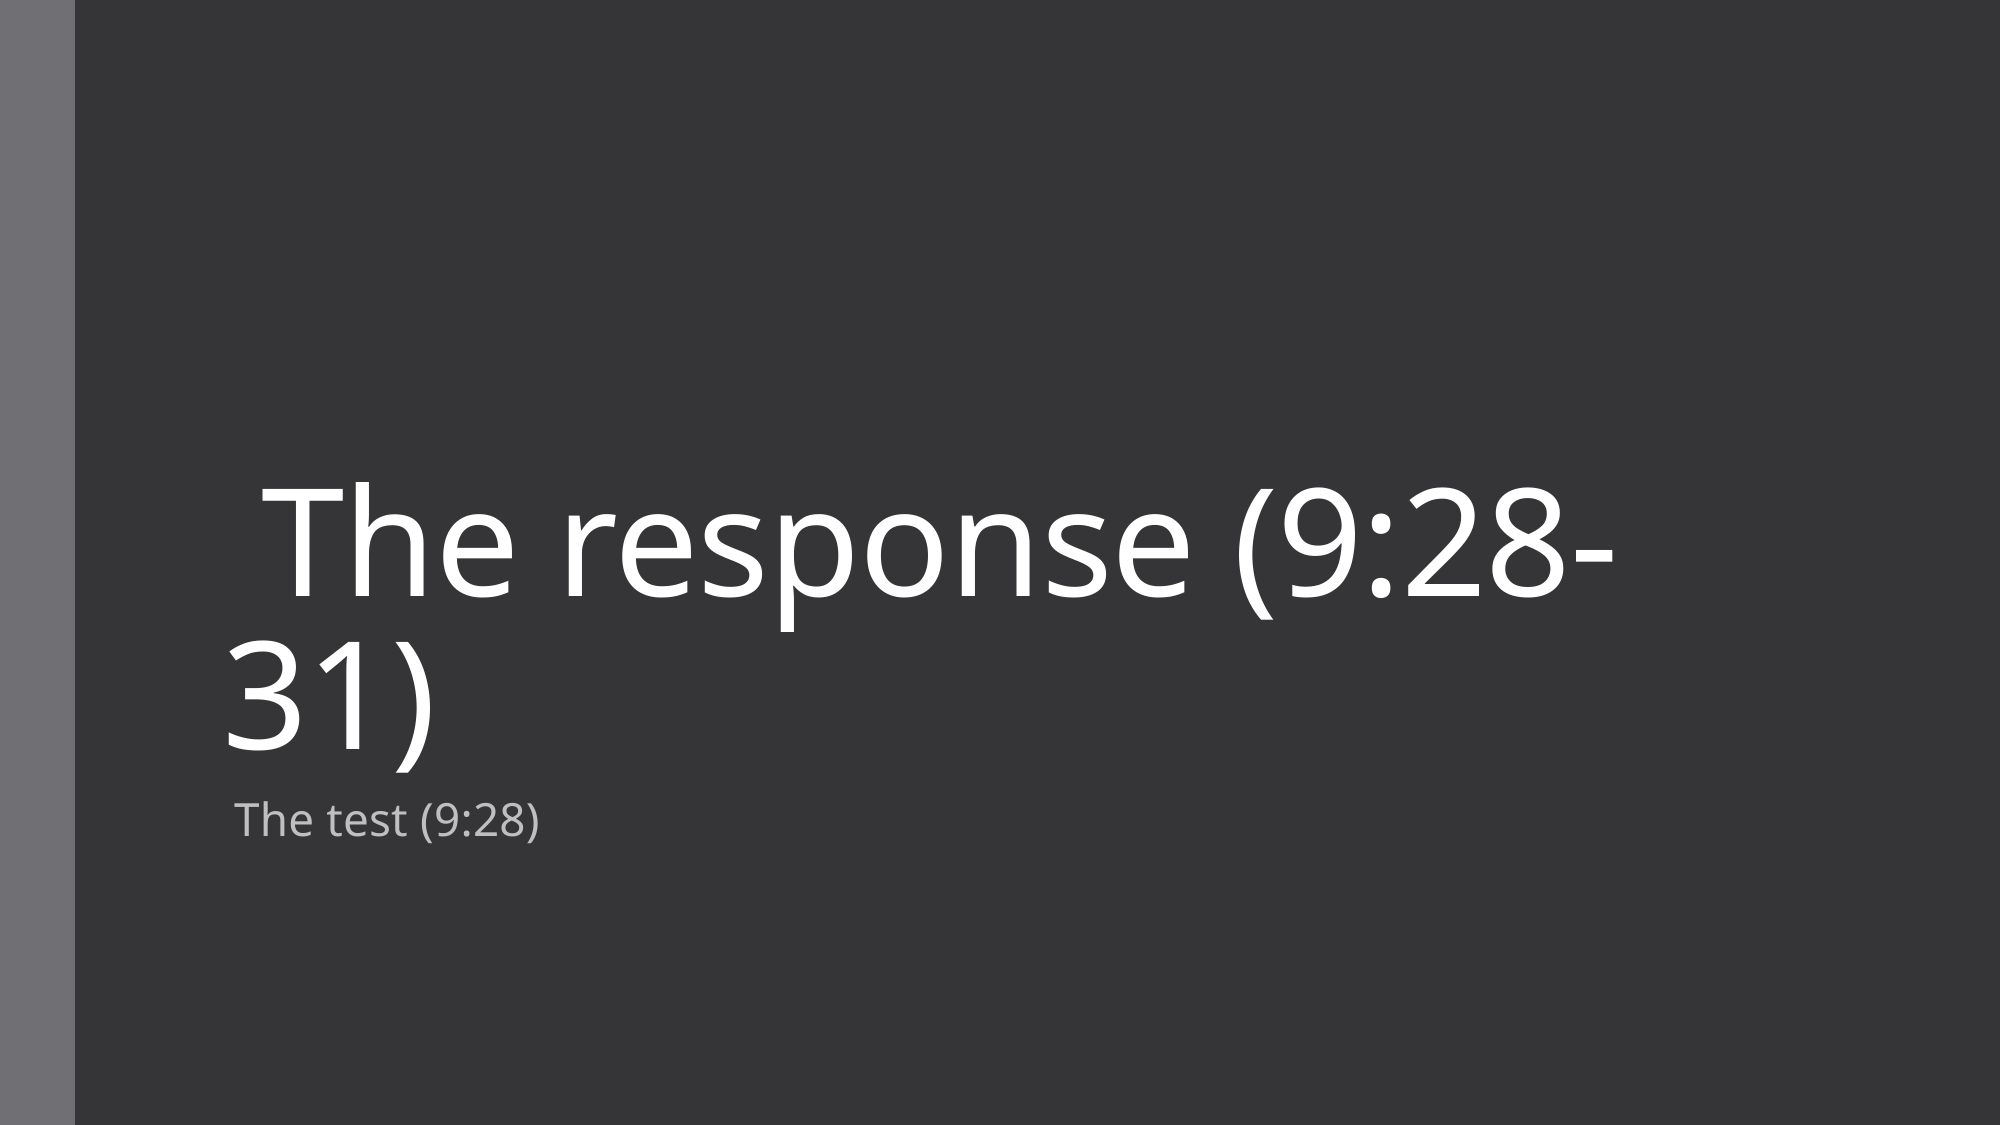

# The response (9:28-31)
 The test (9:28)